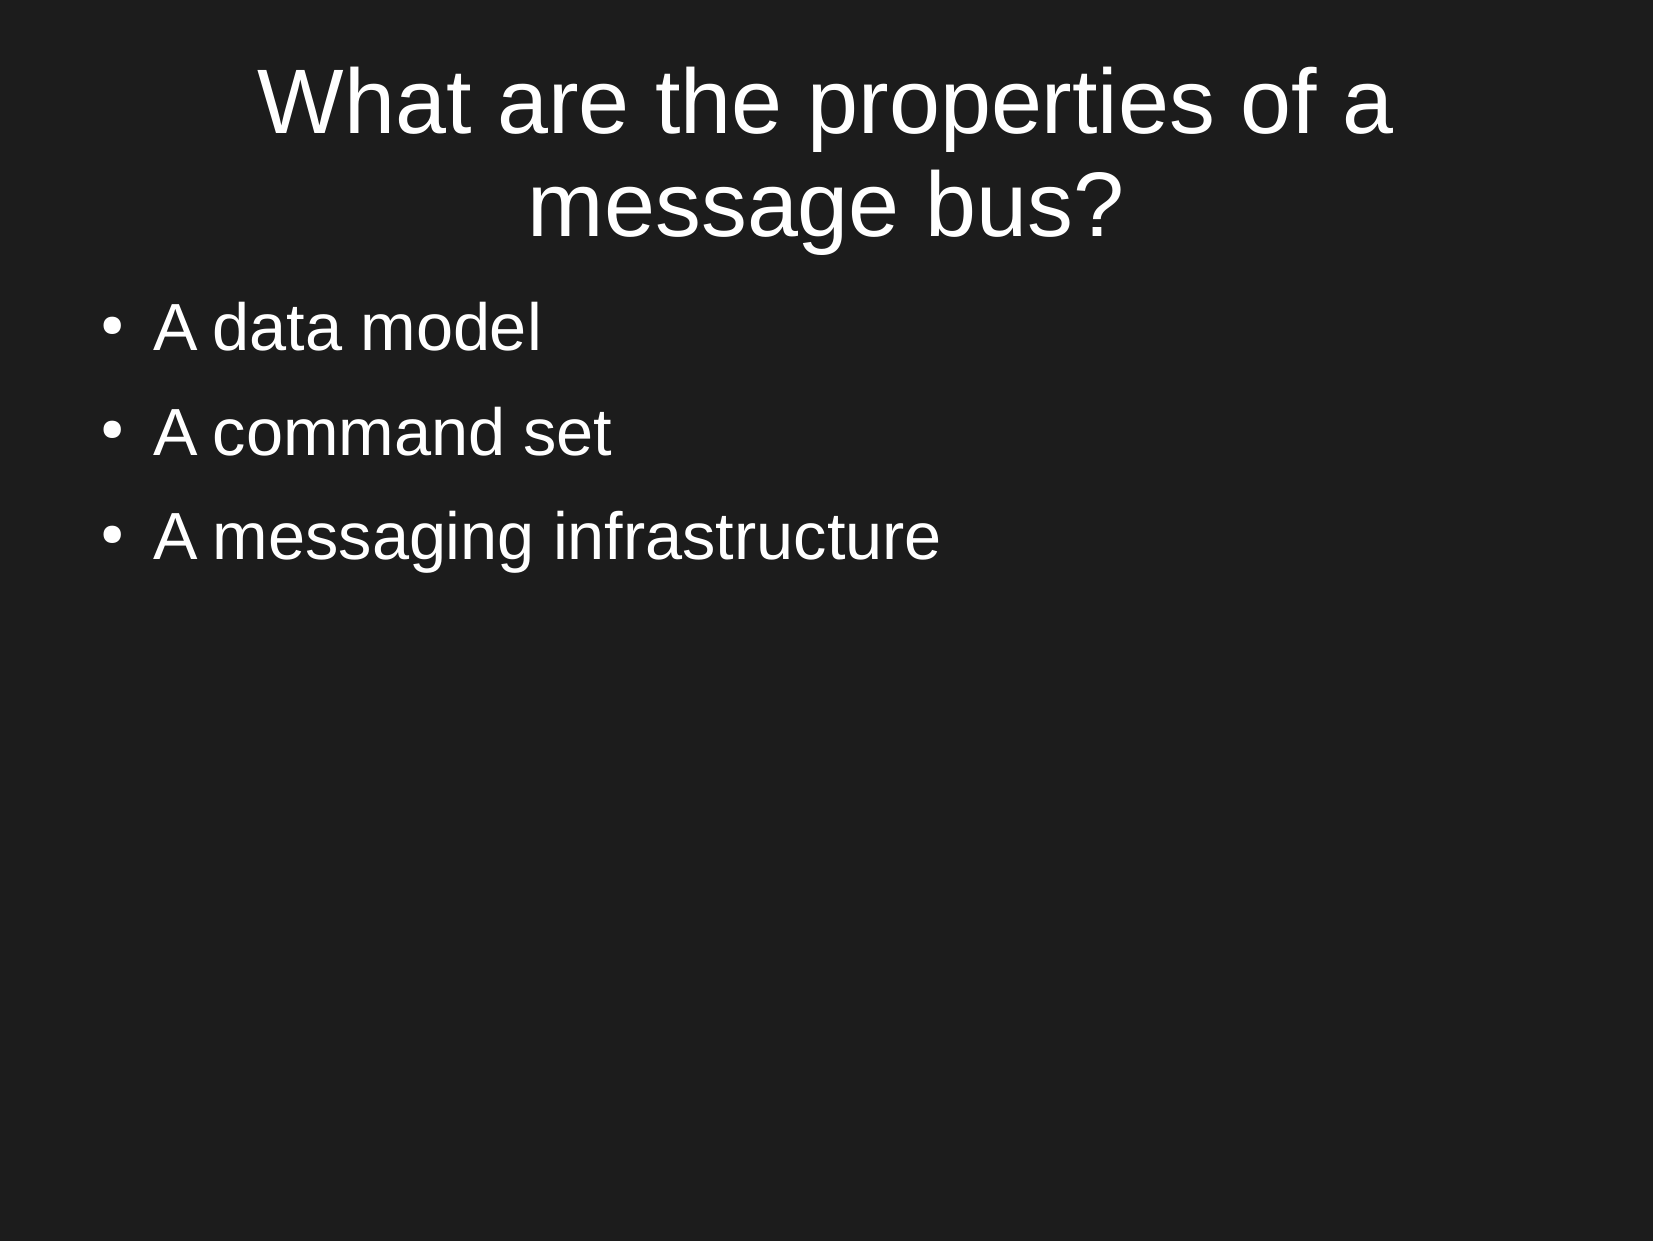

# What are the properties of a message bus?
A data model
A command set
A messaging infrastructure